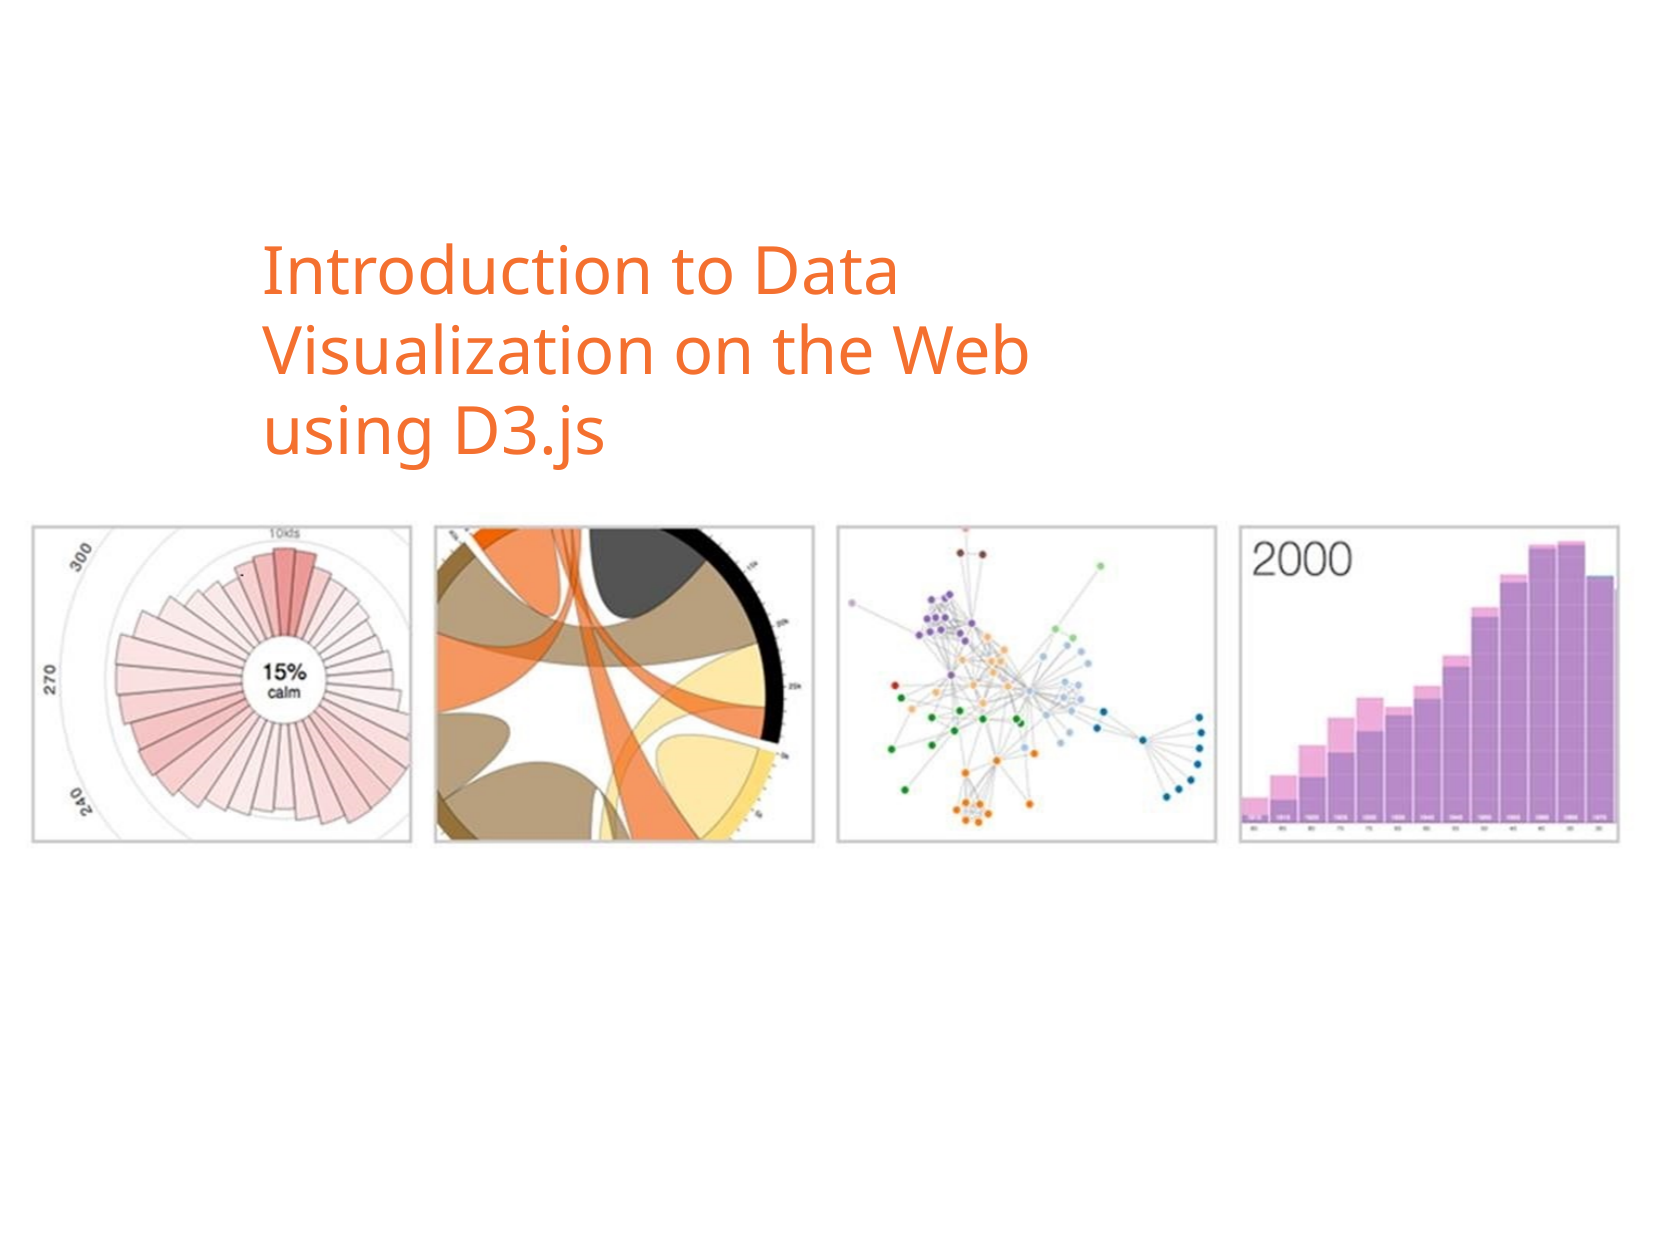

Introduction to Data Visualization on the Web using D3.js